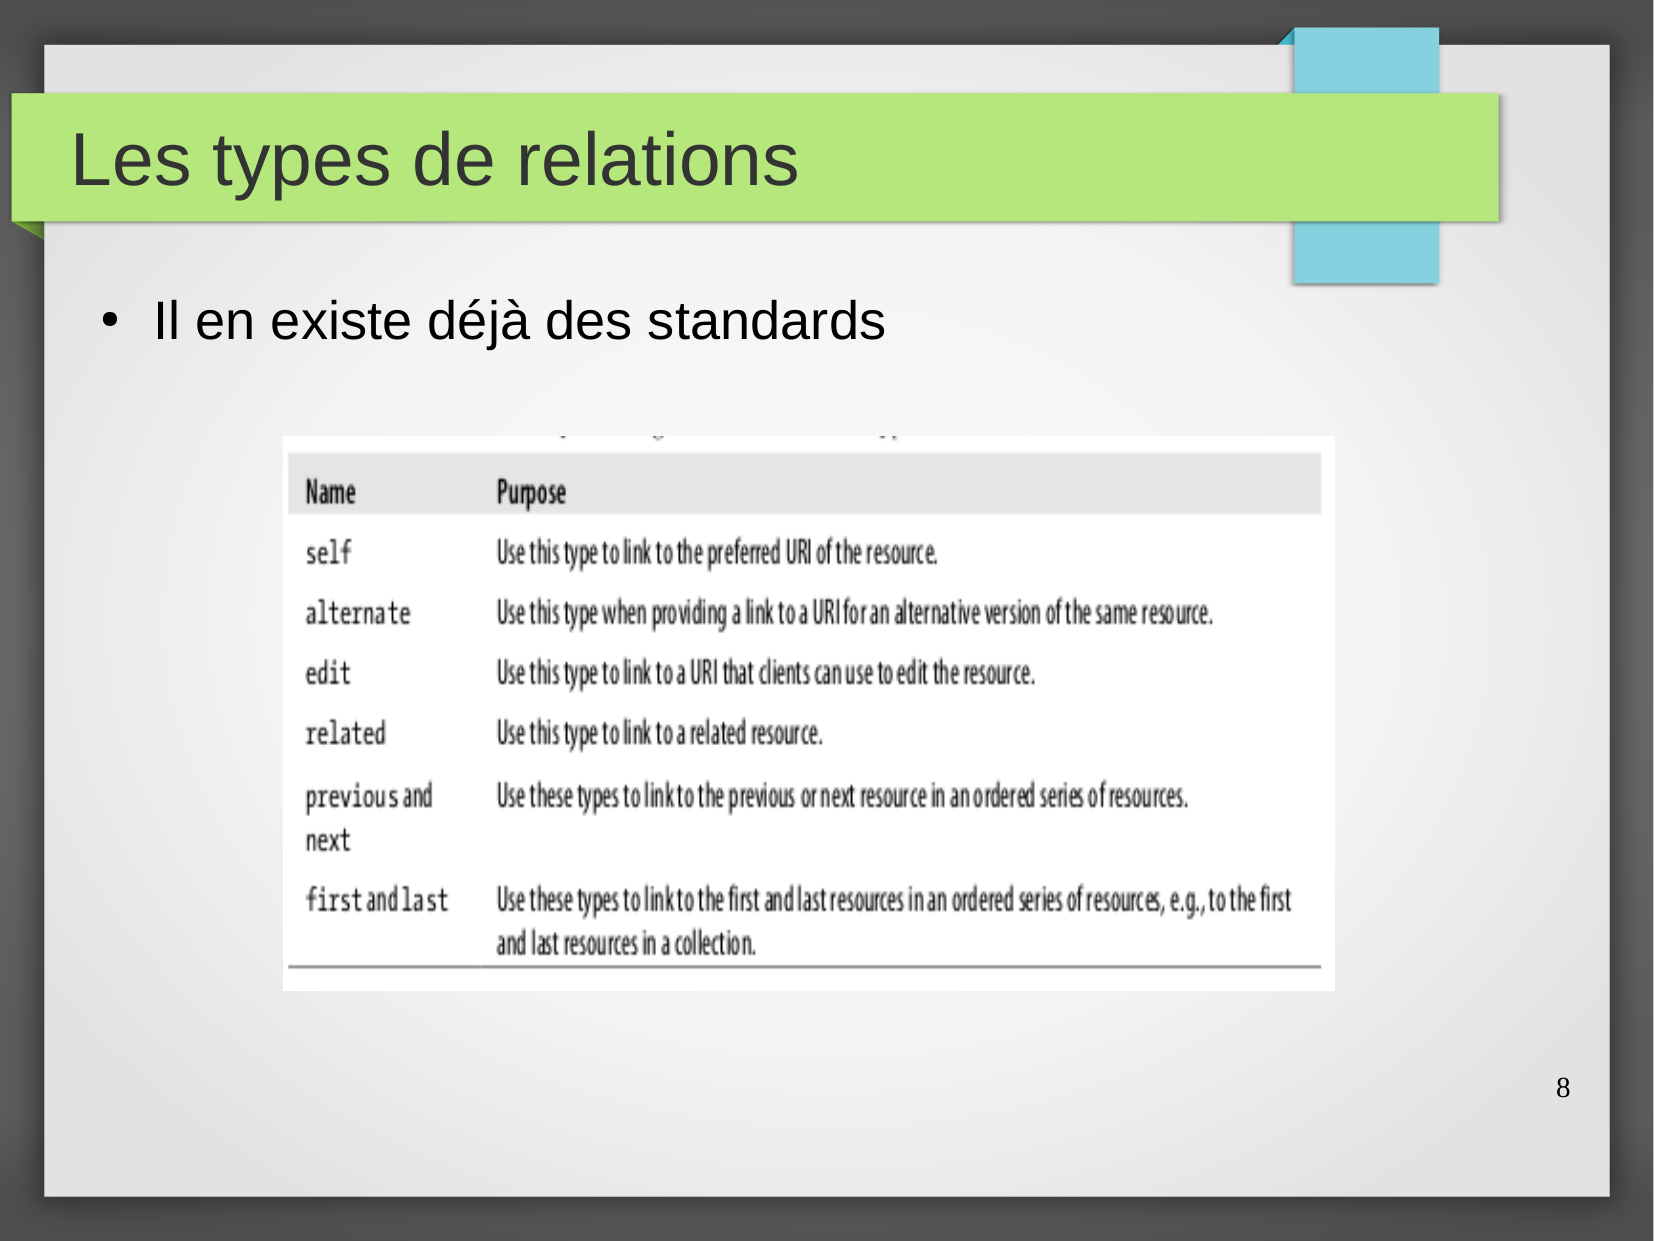

# Les types de relations
Il en existe déjà des standards
8